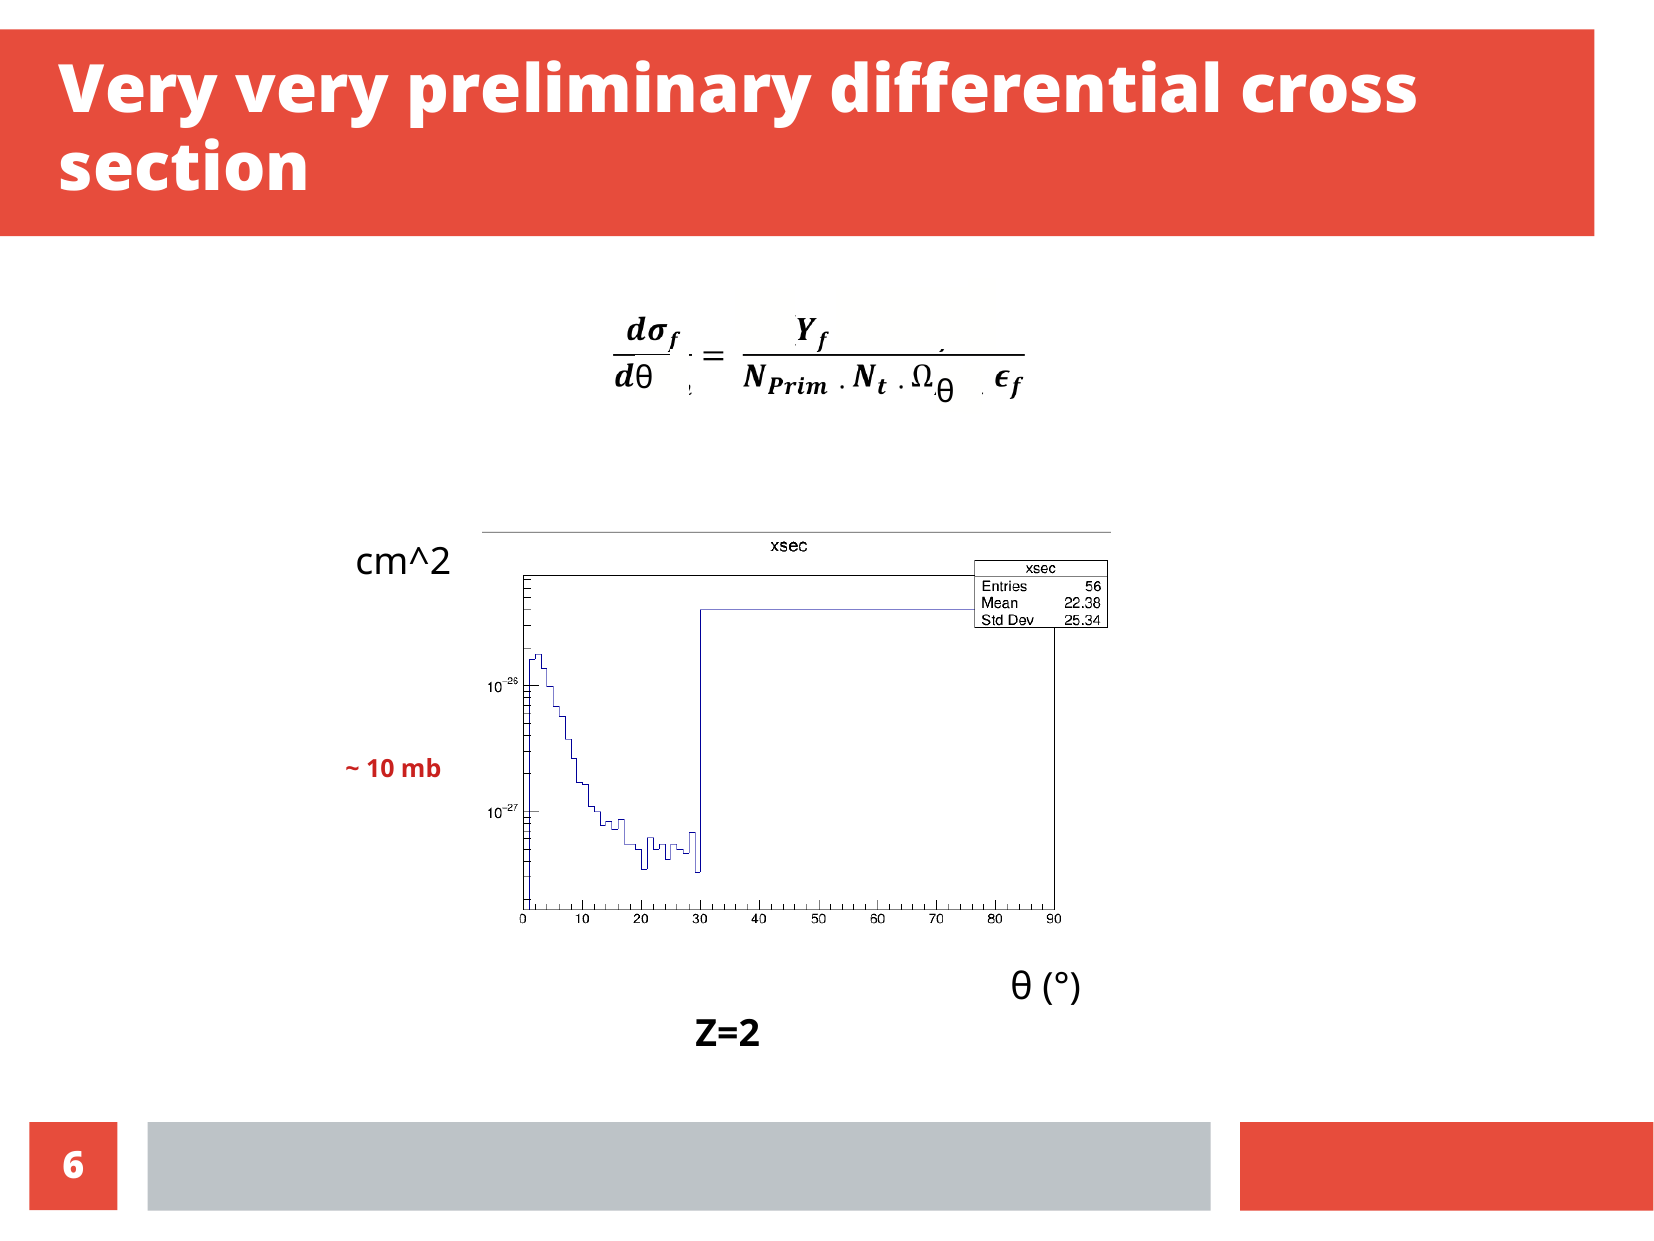

# Very very preliminary differential cross section
θ
θ
cm^2
~ 10 mb
θ (°)
Z=2
6